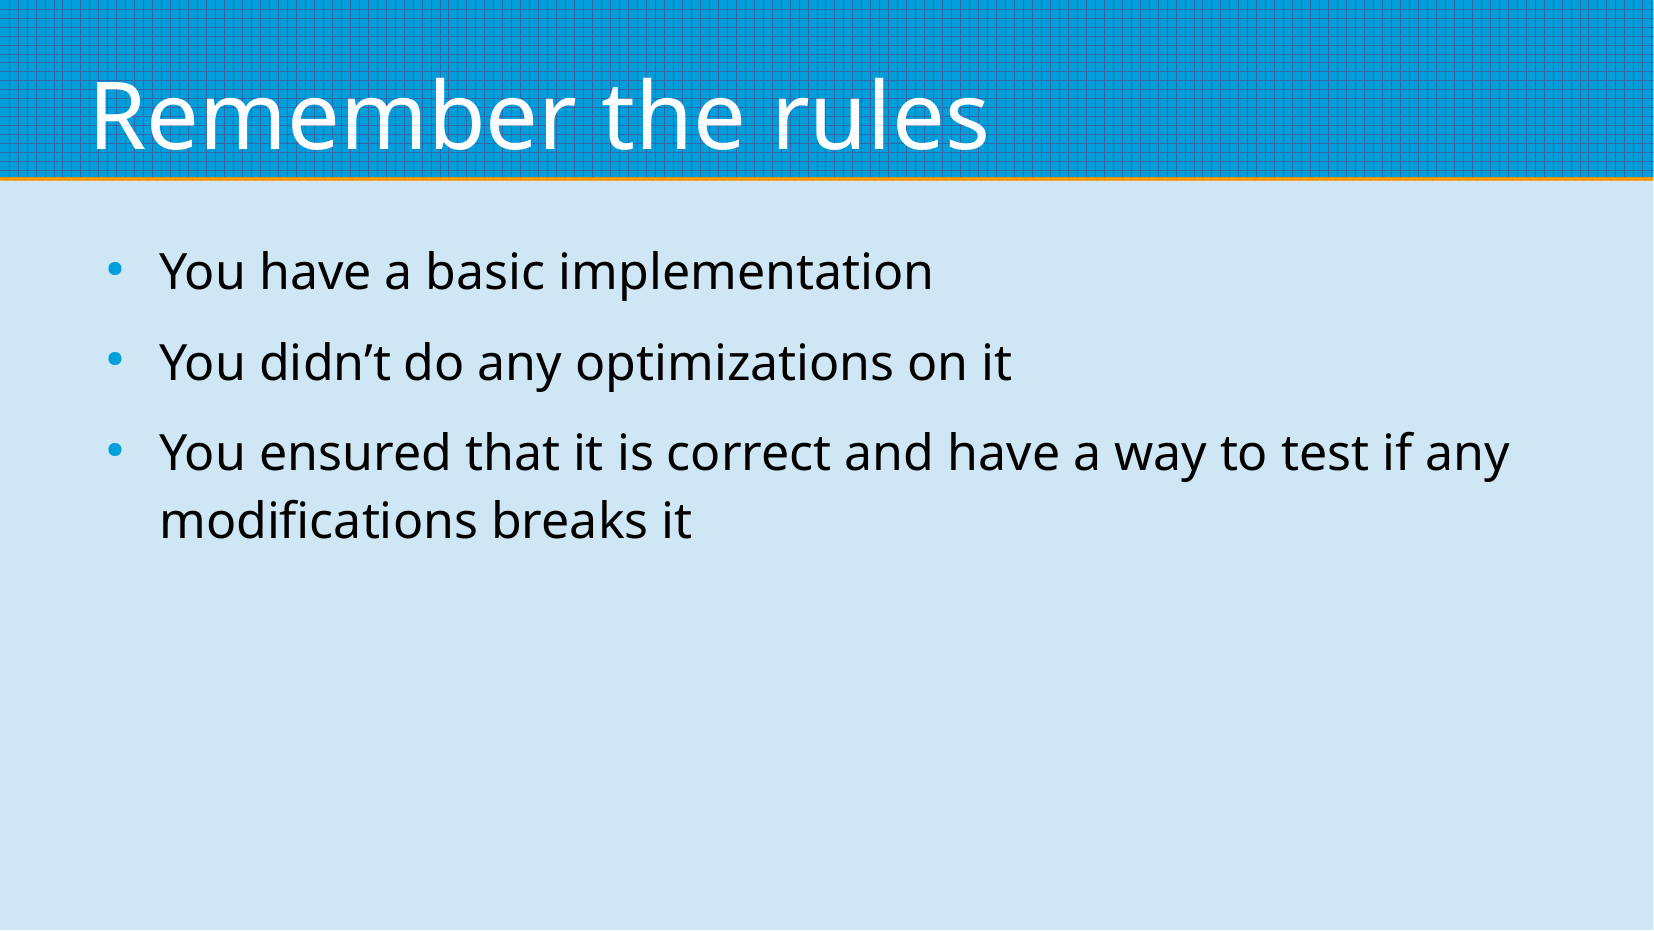

# Remember the rules
You have a basic implementation
You didn’t do any optimizations on it
You ensured that it is correct and have a way to test if any modifications breaks it